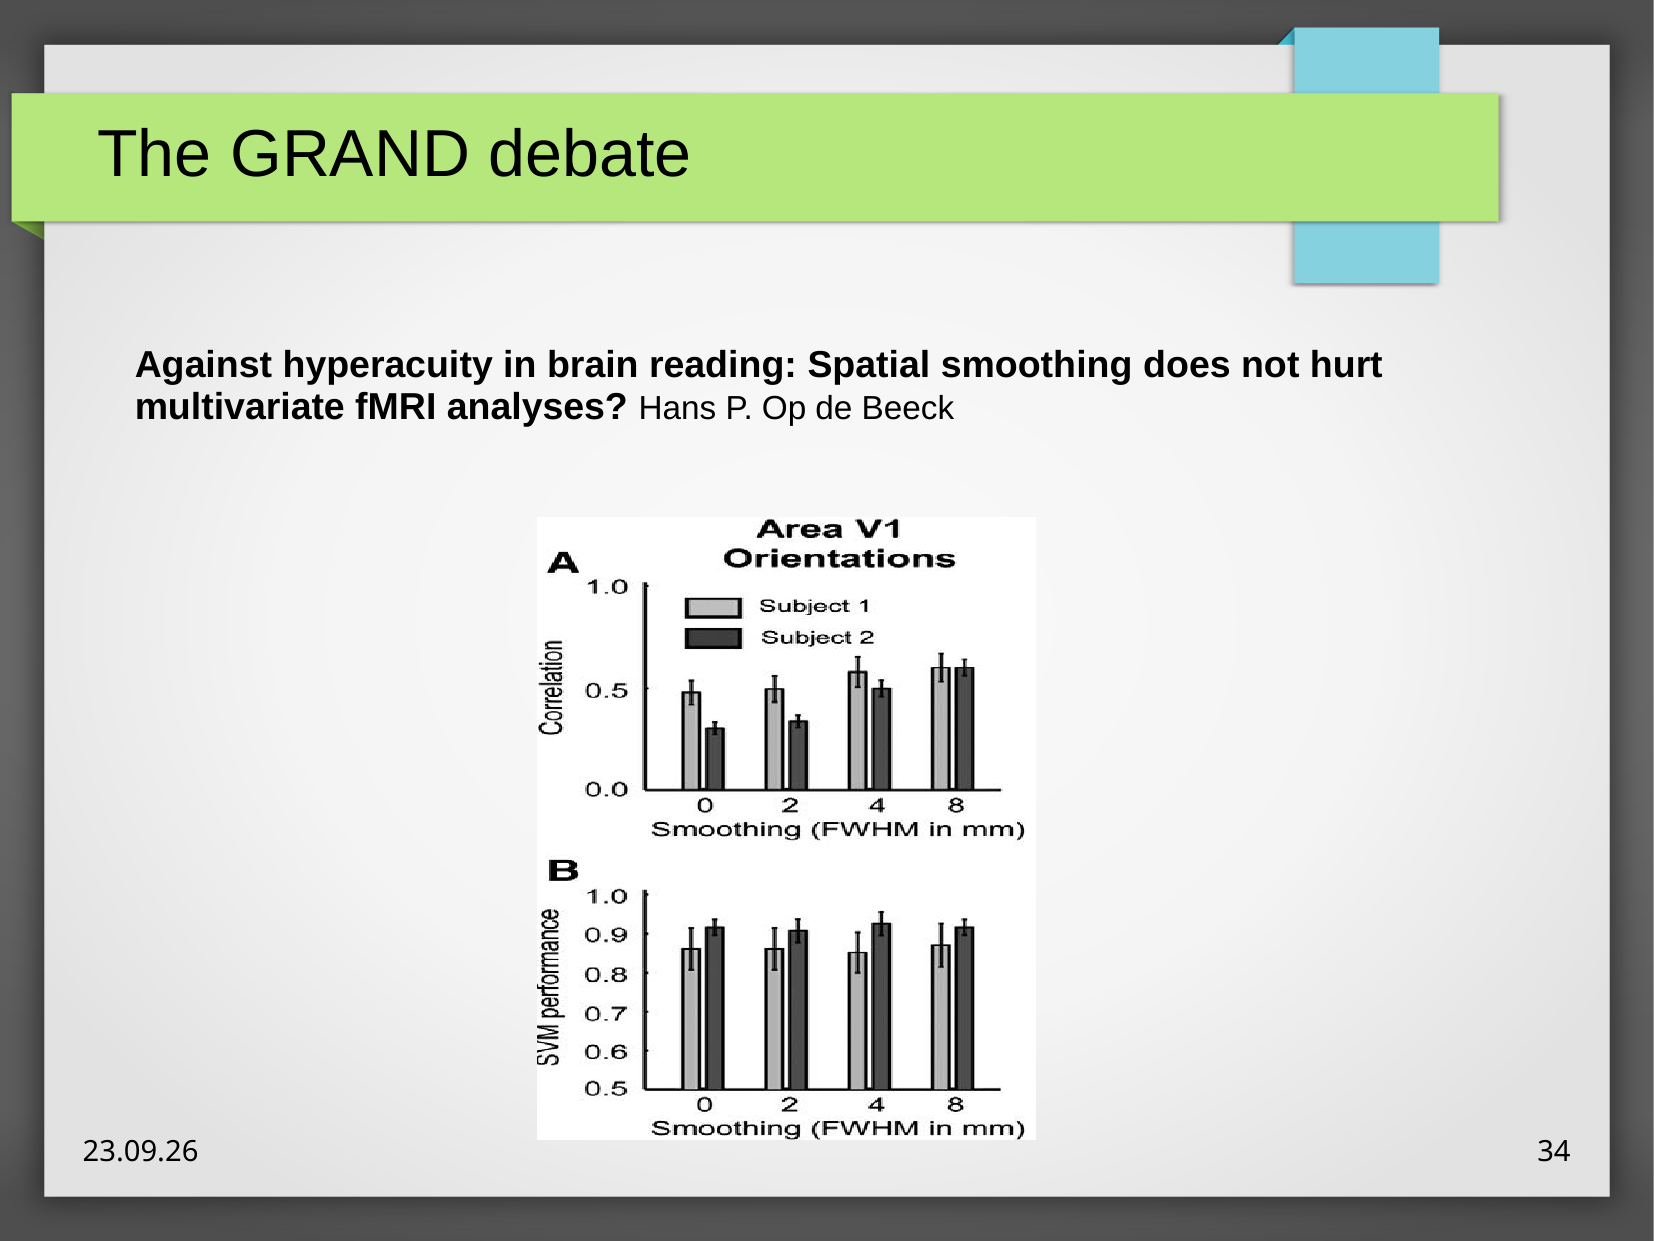

The GRAND debate
Against hyperacuity in brain reading: Spatial smoothing does not hurt multivariate fMRI analyses? Hans P. Op de Beeck
34